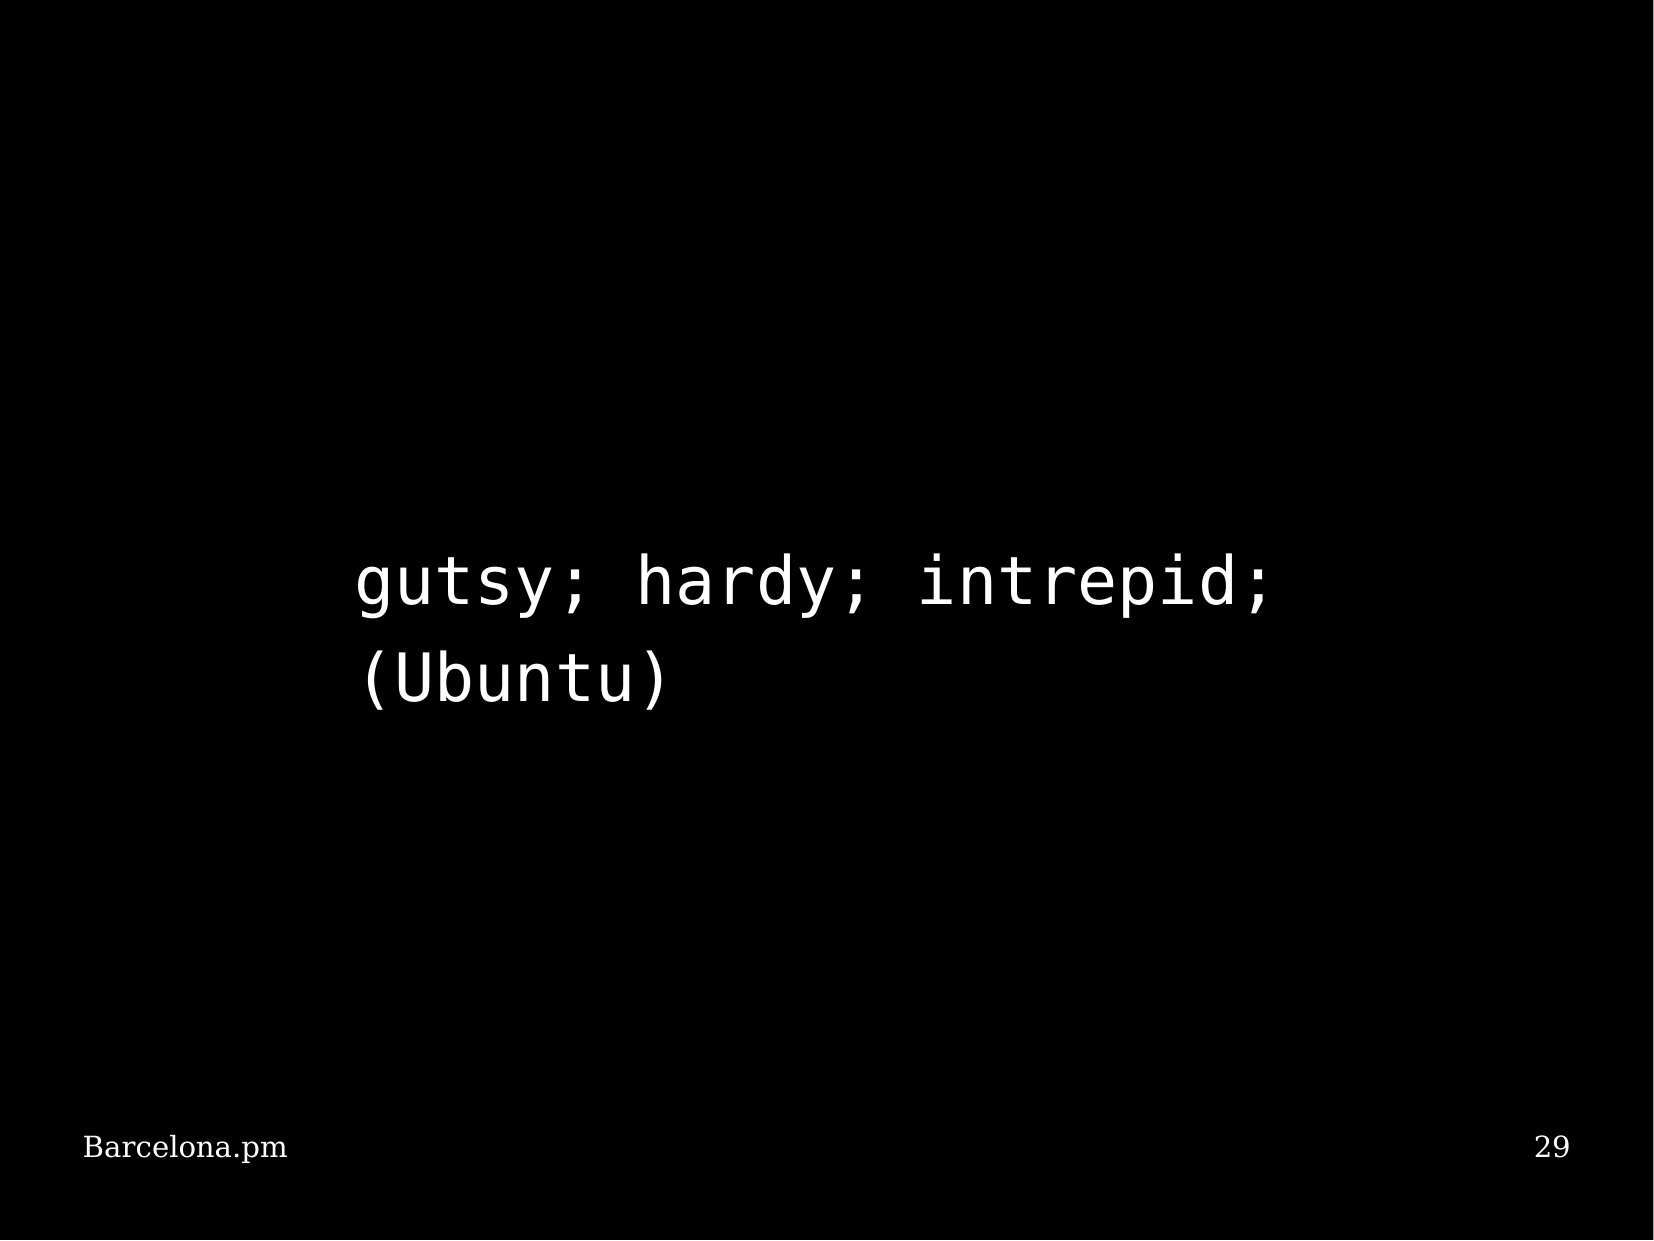

# gutsy; hardy; intrepid; (Ubuntu)
Barcelona.pm
29